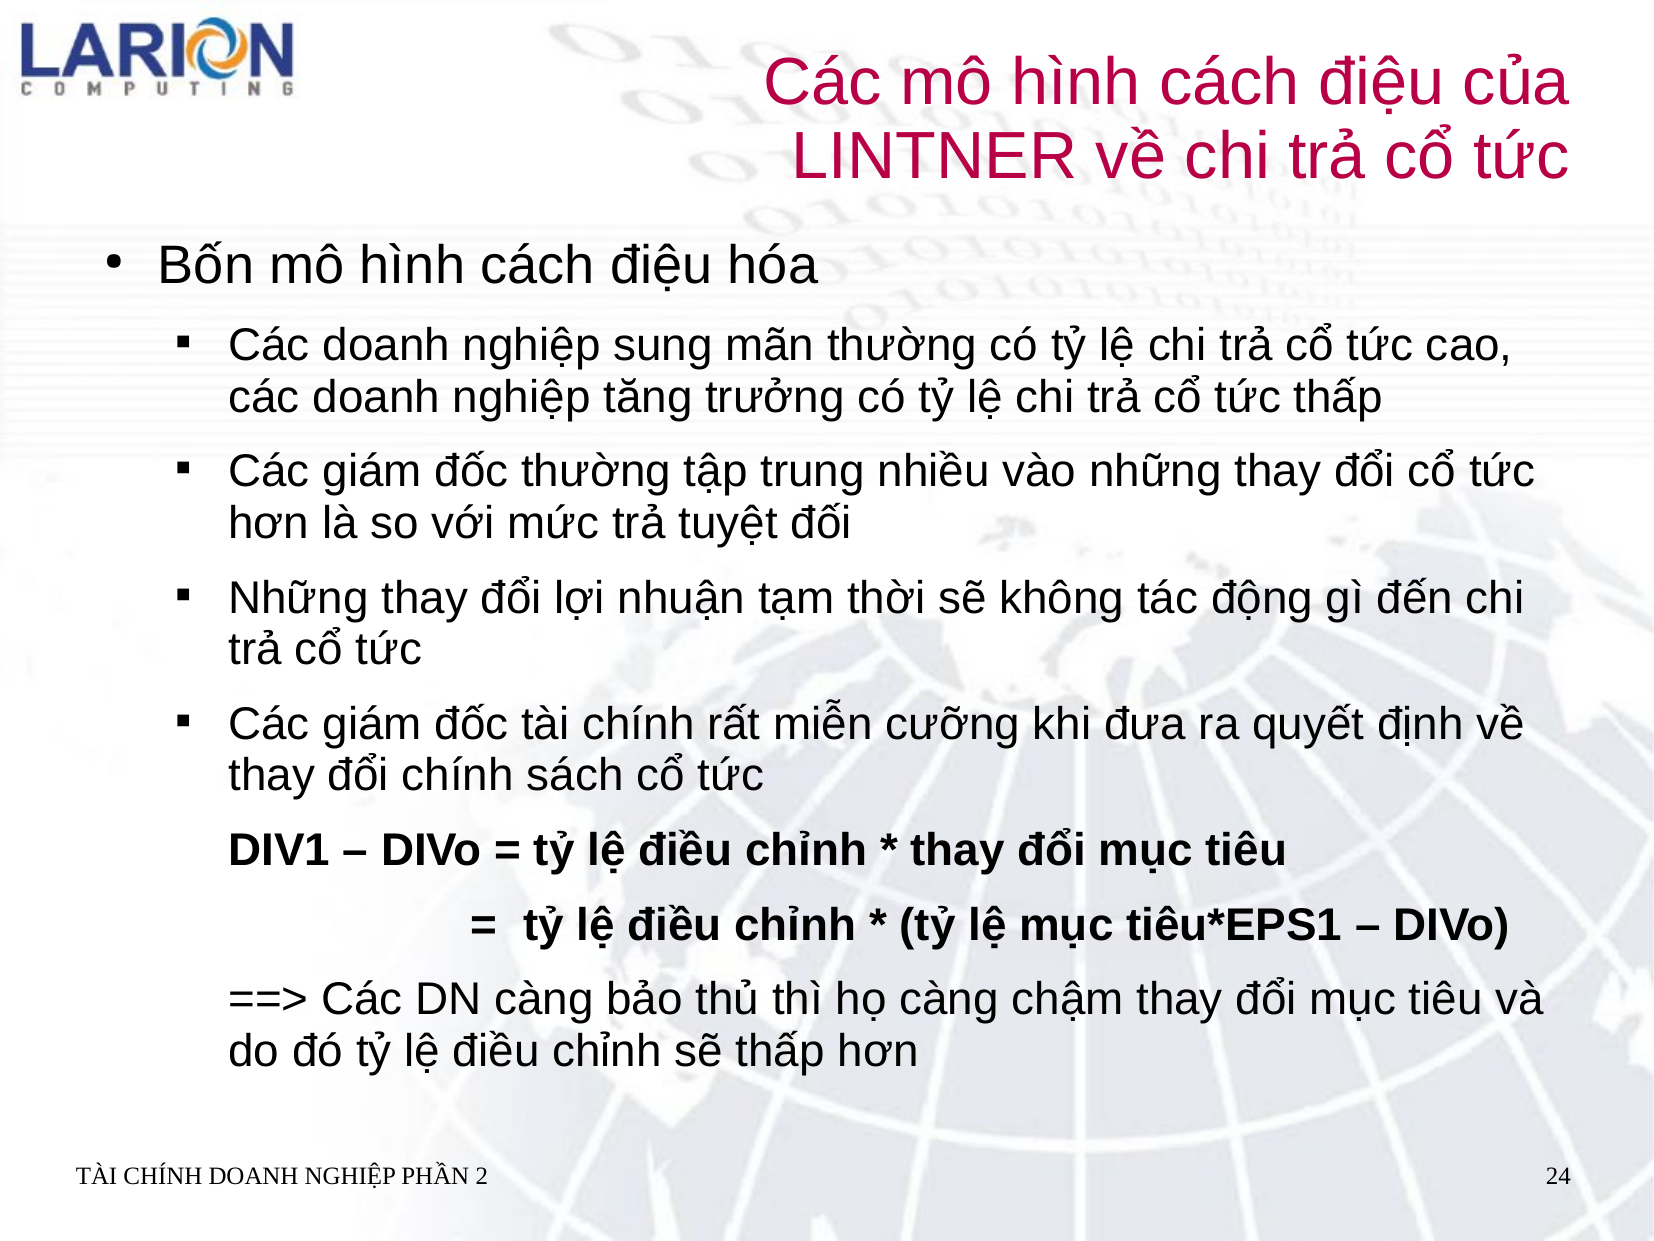

# Các mô hình cách điệu của LINTNER về chi trả cổ tức
Bốn mô hình cách điệu hóa
Các doanh nghiệp sung mãn thường có tỷ lệ chi trả cổ tức cao, các doanh nghiệp tăng trưởng có tỷ lệ chi trả cổ tức thấp
Các giám đốc thường tập trung nhiều vào những thay đổi cổ tức hơn là so với mức trả tuyệt đối
Những thay đổi lợi nhuận tạm thời sẽ không tác động gì đến chi trả cổ tức
Các giám đốc tài chính rất miễn cưỡng khi đưa ra quyết định về thay đổi chính sách cổ tức
DIV1 – DIVo = tỷ lệ điều chỉnh * thay đổi mục tiêu
 = tỷ lệ điều chỉnh * (tỷ lệ mục tiêu*EPS1 – DIVo)
==> Các DN càng bảo thủ thì họ càng chậm thay đổi mục tiêu và do đó tỷ lệ điều chỉnh sẽ thấp hơn
TÀI CHÍNH DOANH NGHIỆP PHẦN 2
24